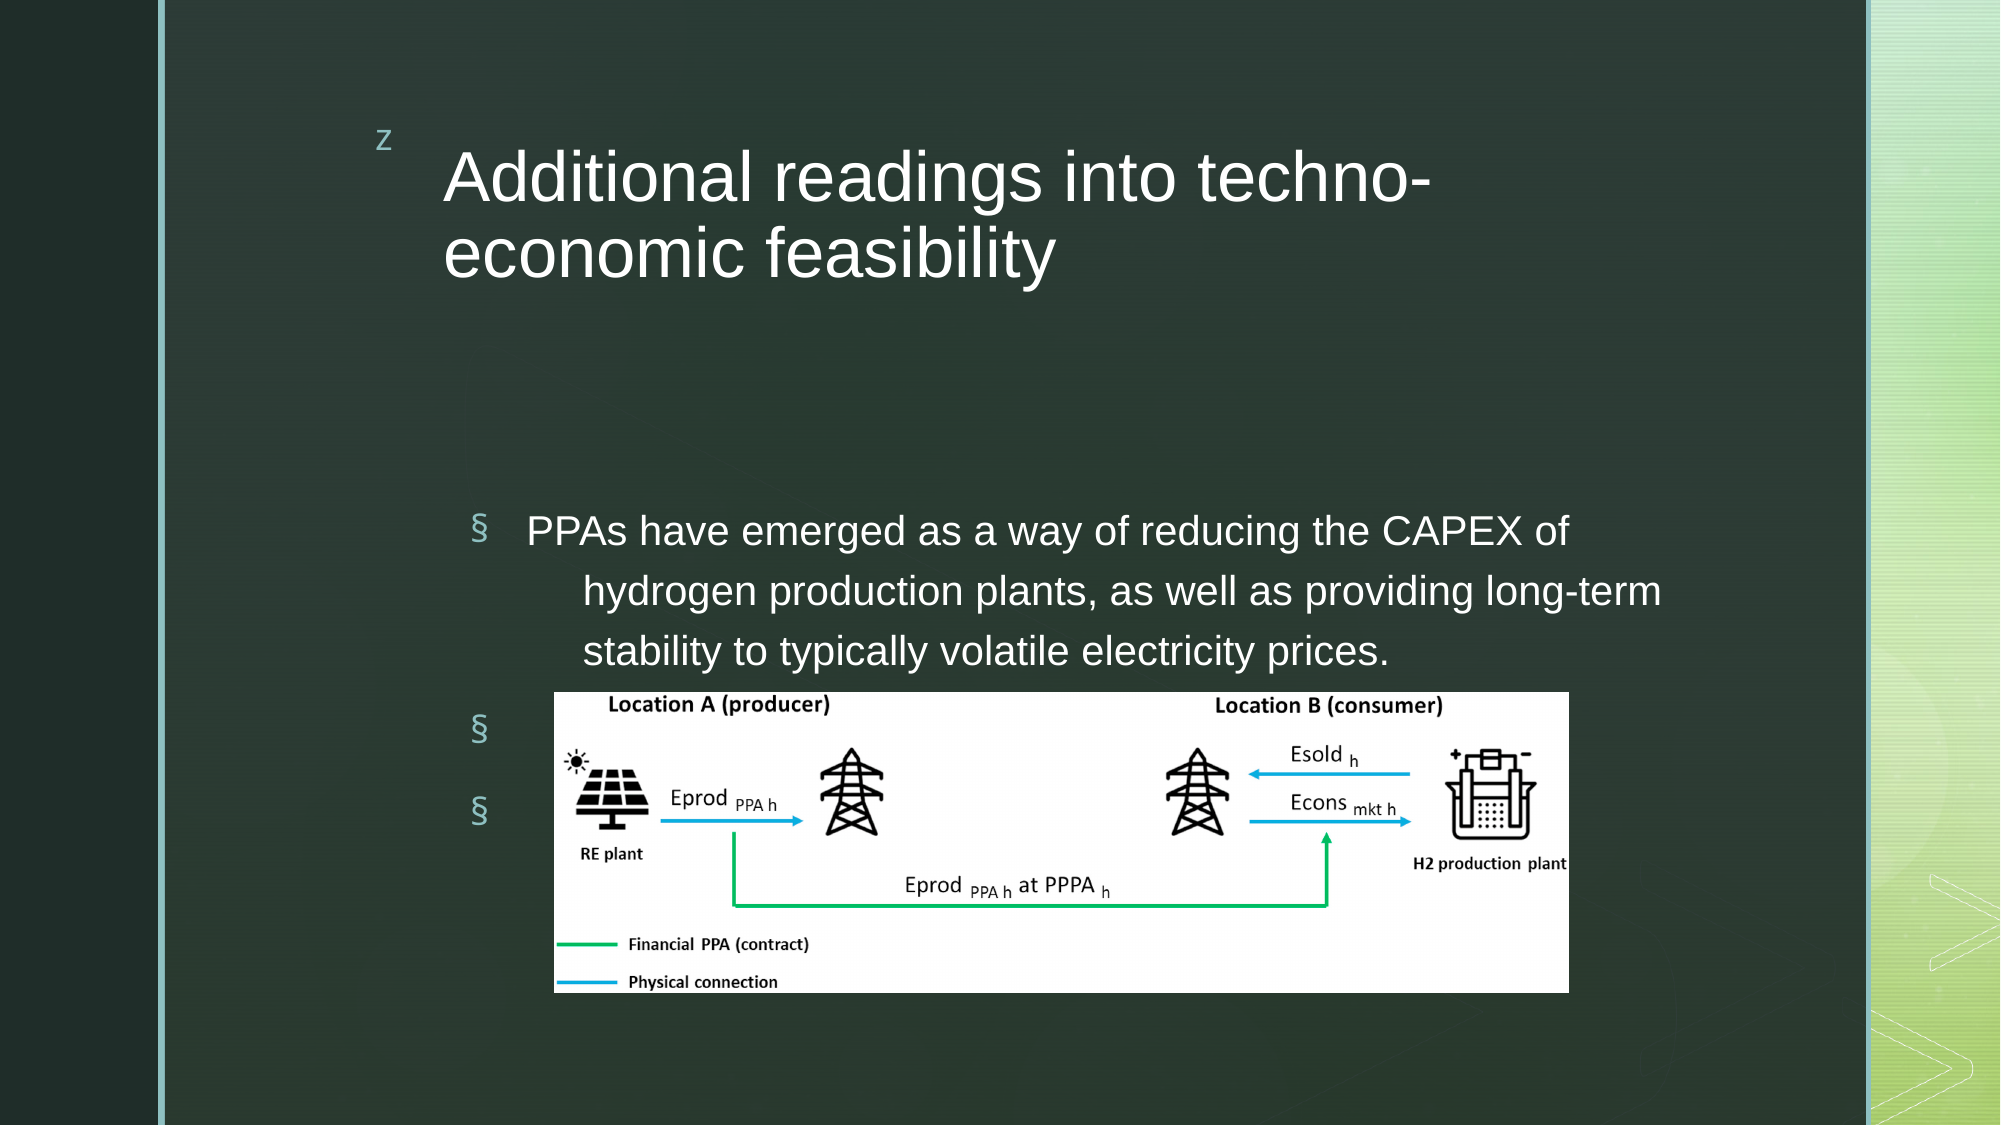

# Additional readings into techno-economic feasibility
PPAs have emerged as a way of reducing the CAPEX of hydrogen production plants, as well as providing long-term stability to typically volatile electricity prices.